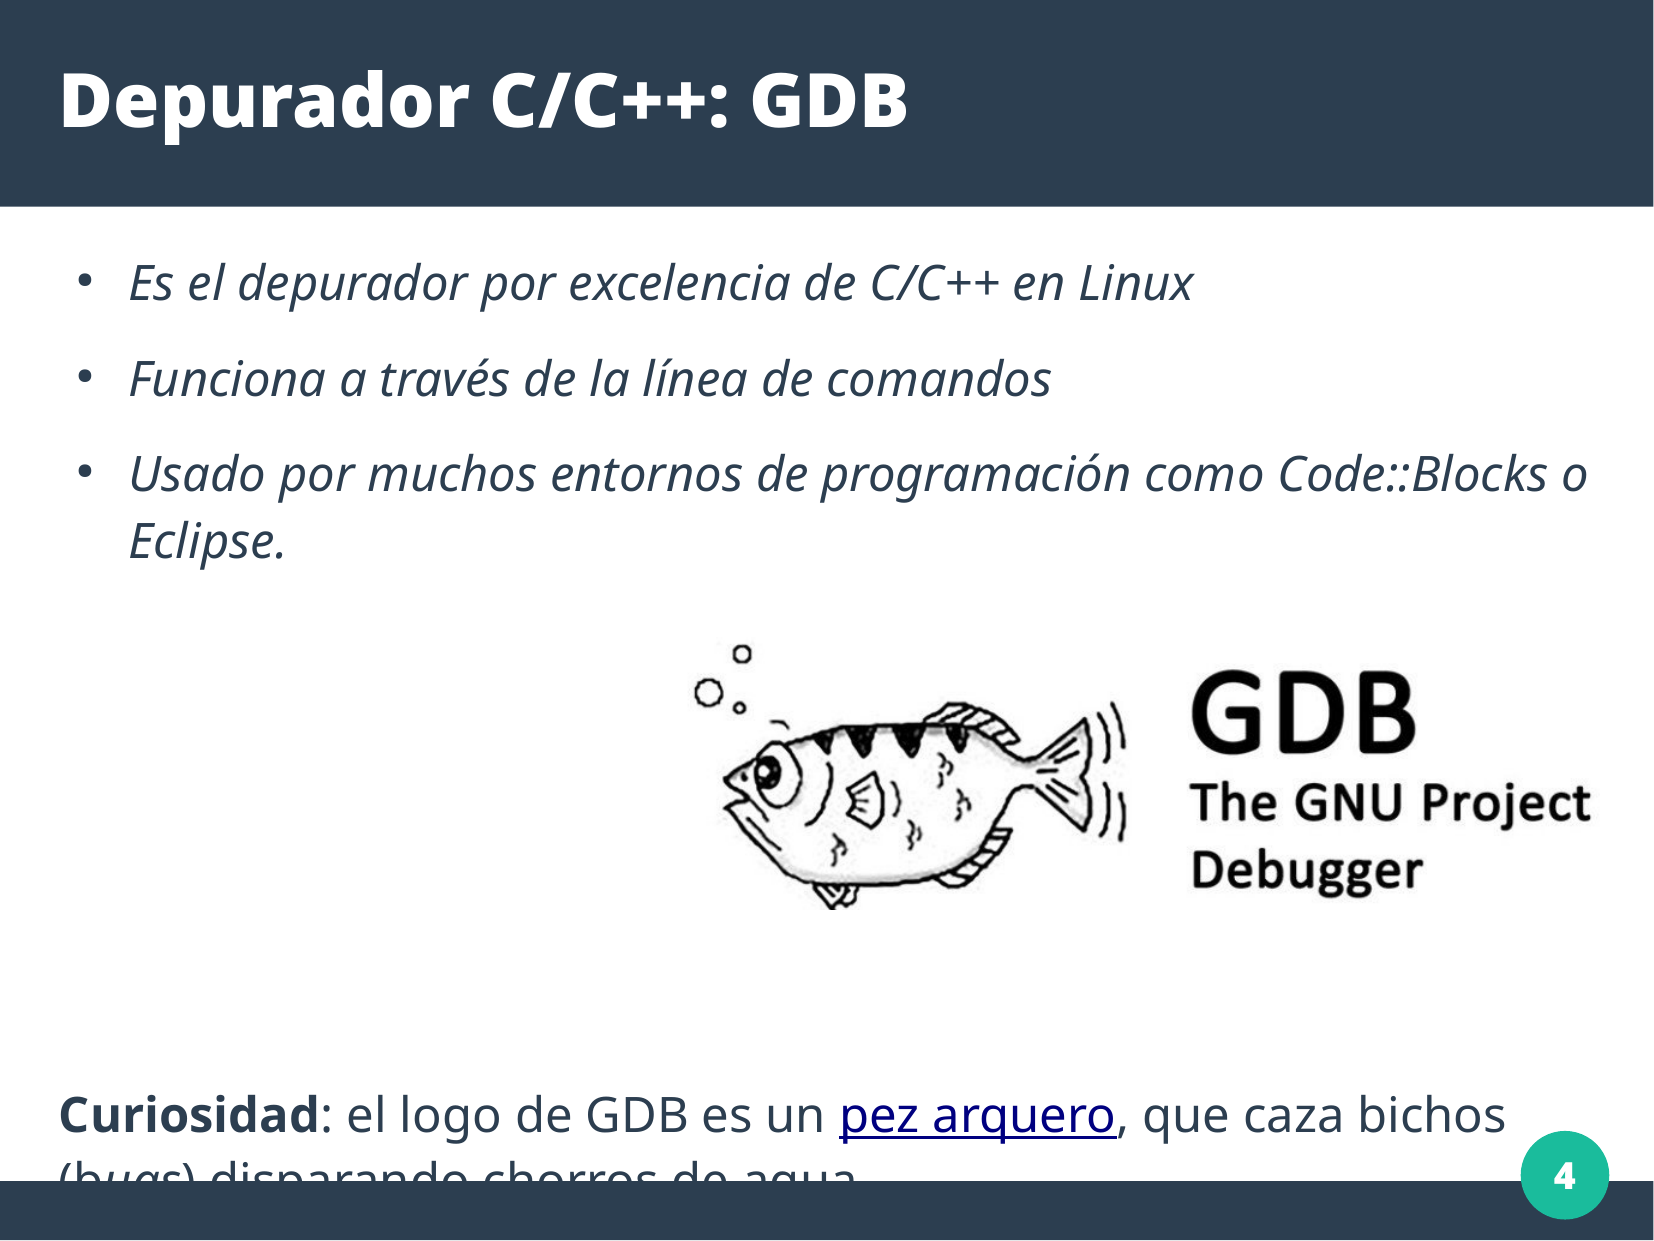

# Depurador C/C++: GDB
Es el depurador por excelencia de C/C++ en Linux
Funciona a través de la línea de comandos
Usado por muchos entornos de programación como Code::Blocks o Eclipse.
Curiosidad: el logo de GDB es un pez arquero, que caza bichos (bugs) disparando chorros de agua
4